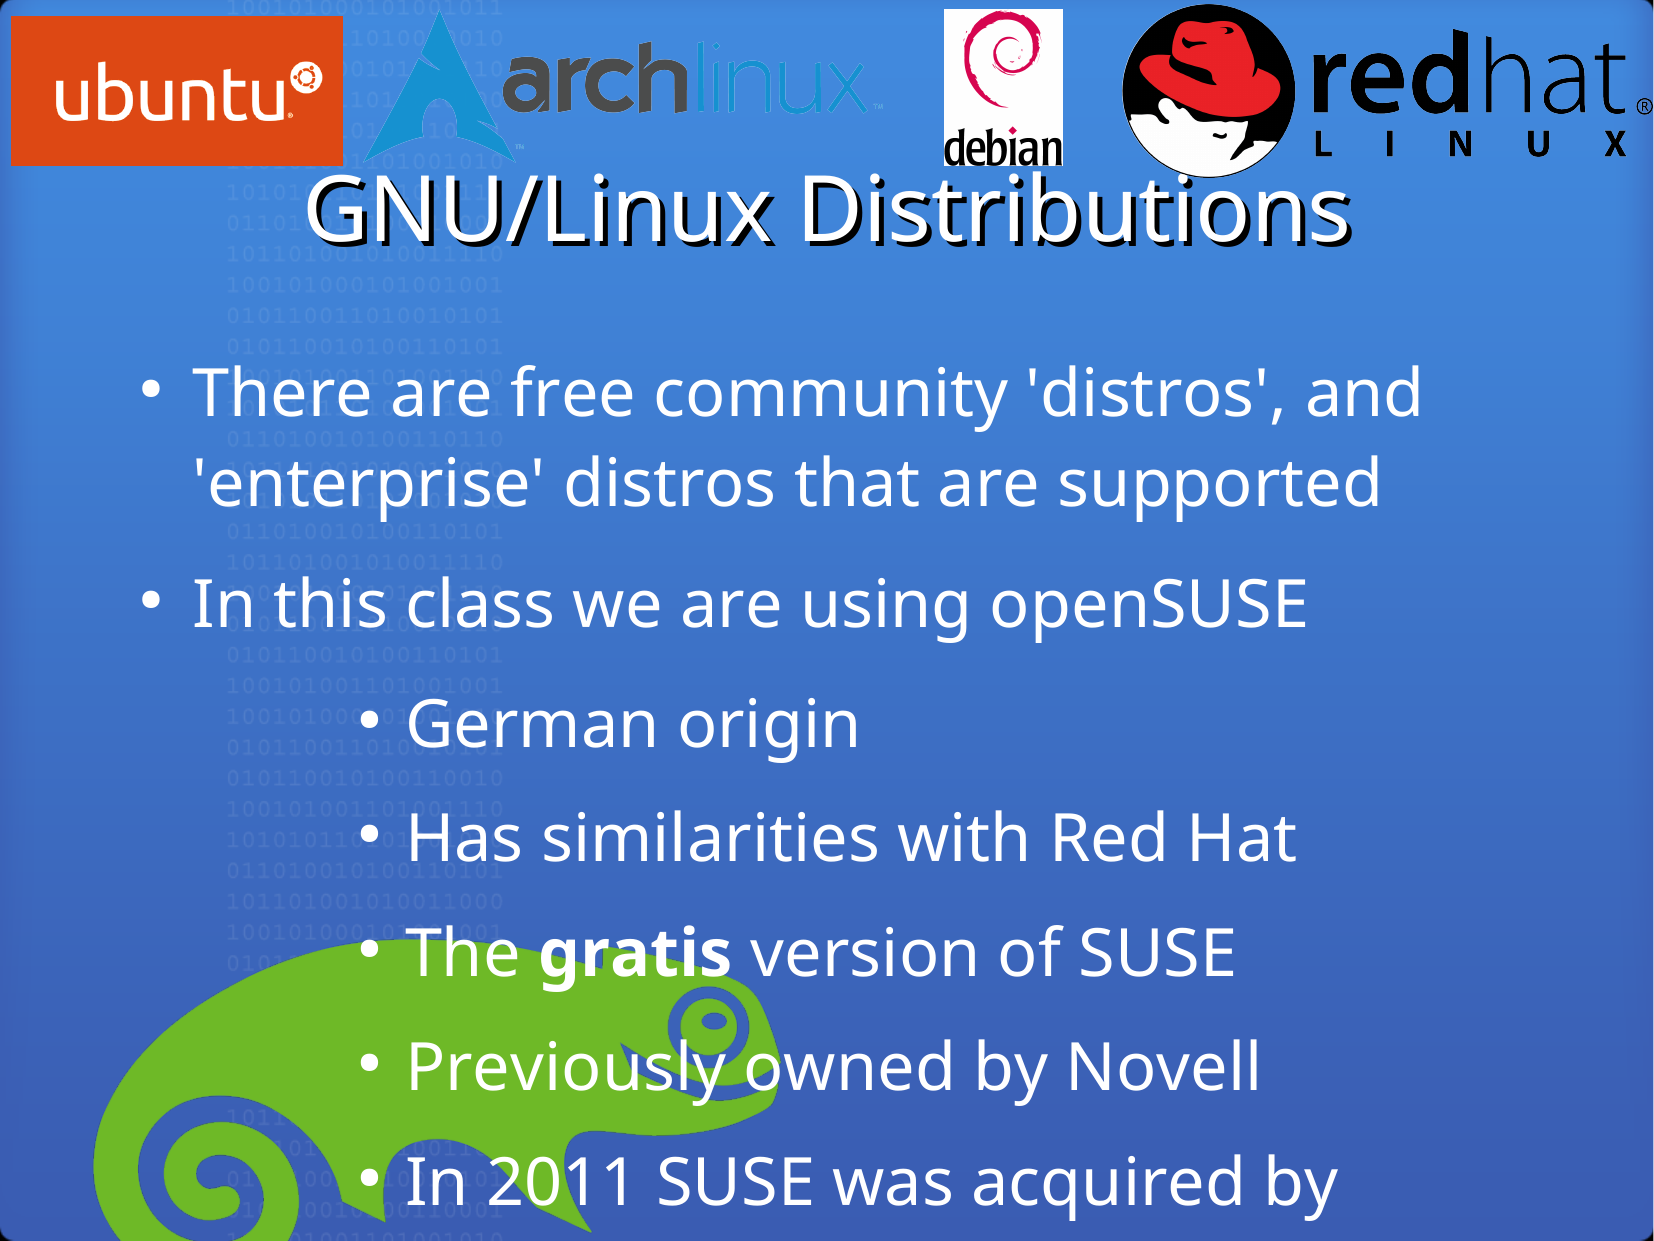

# GNU/Linux Distributions
There are free community 'distros', and 'enterprise' distros that are supported
In this class we are using openSUSE
German origin
Has similarities with Red Hat
The gratis version of SUSE
Previously owned by Novell
In 2011 SUSE was acquired by Attachmate